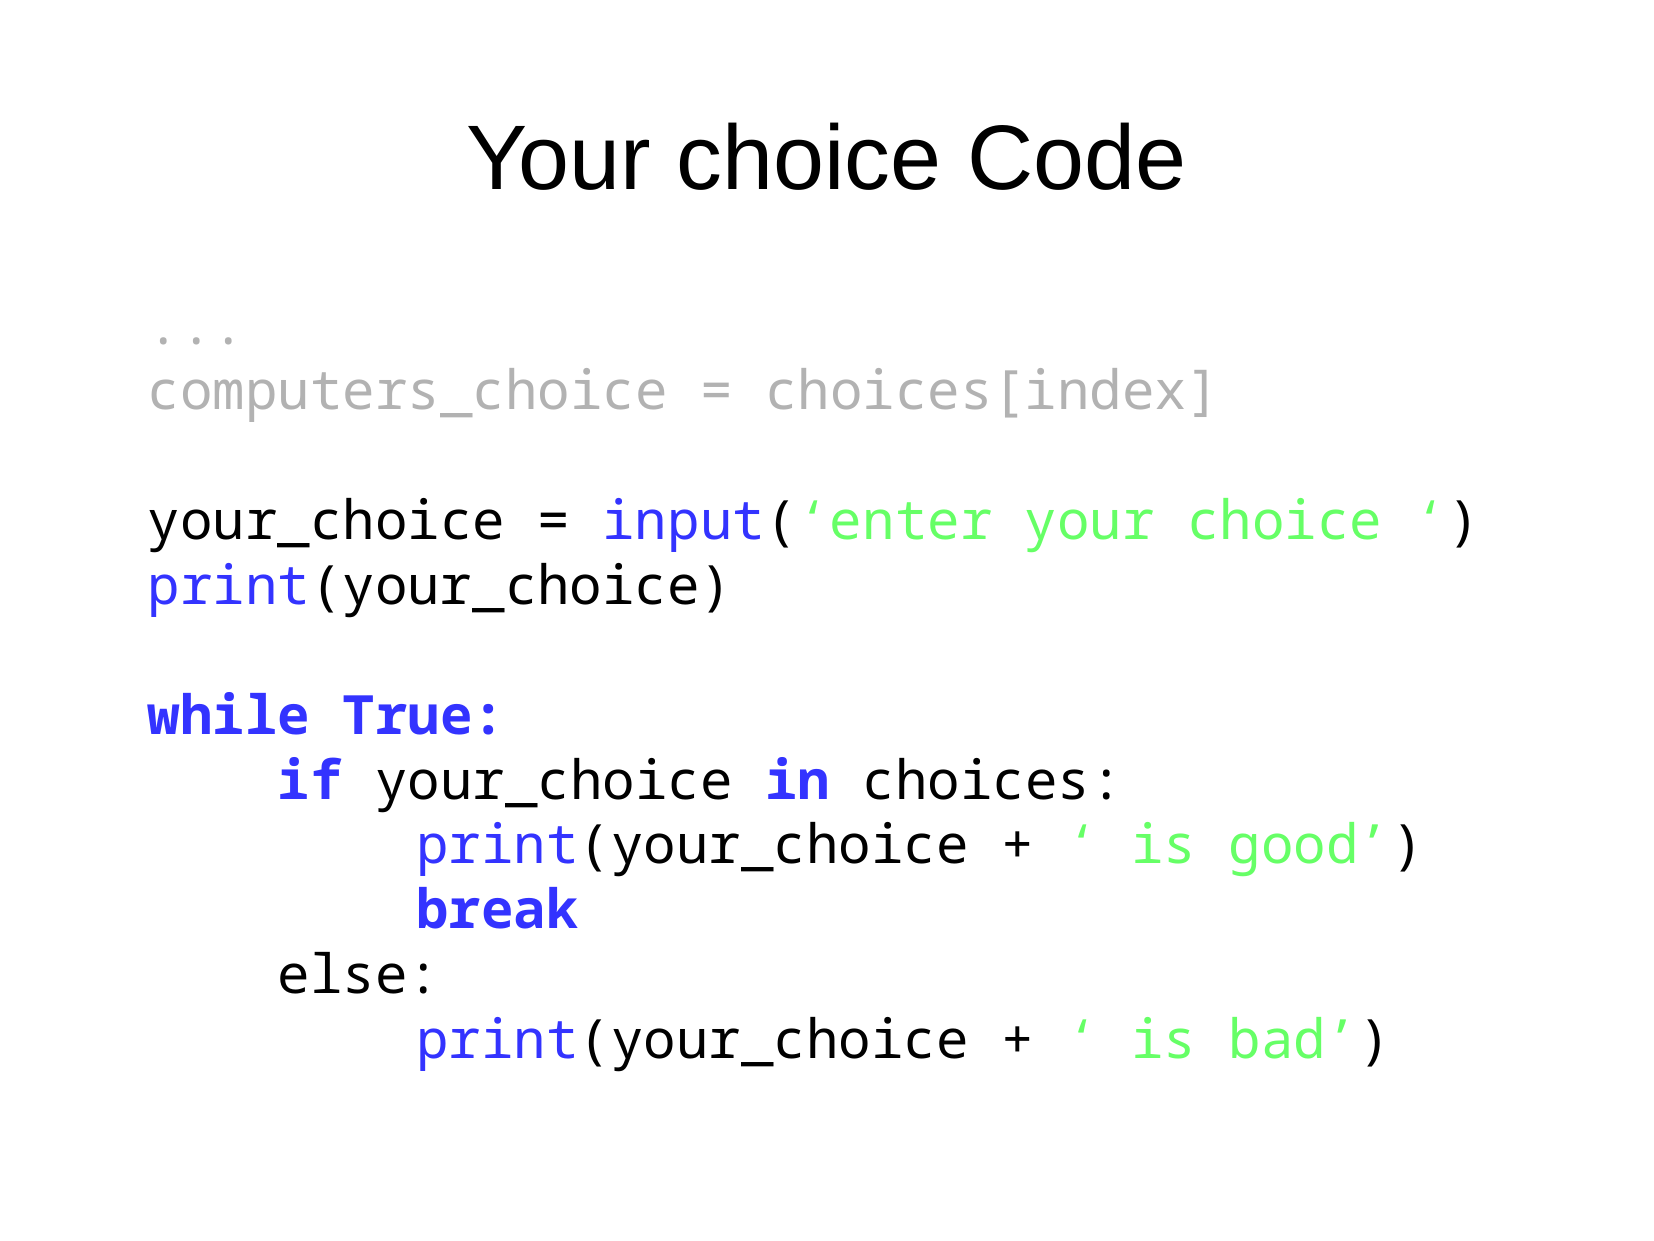

Your choice Code
...
computers_choice = choices[index]
your_choice = input(‘enter your choice ‘)
print(your_choice)
while True:
 if your_choice in choices:
 print(your_choice + ‘ is good’)
 break
 else:
 print(your_choice + ‘ is bad’)